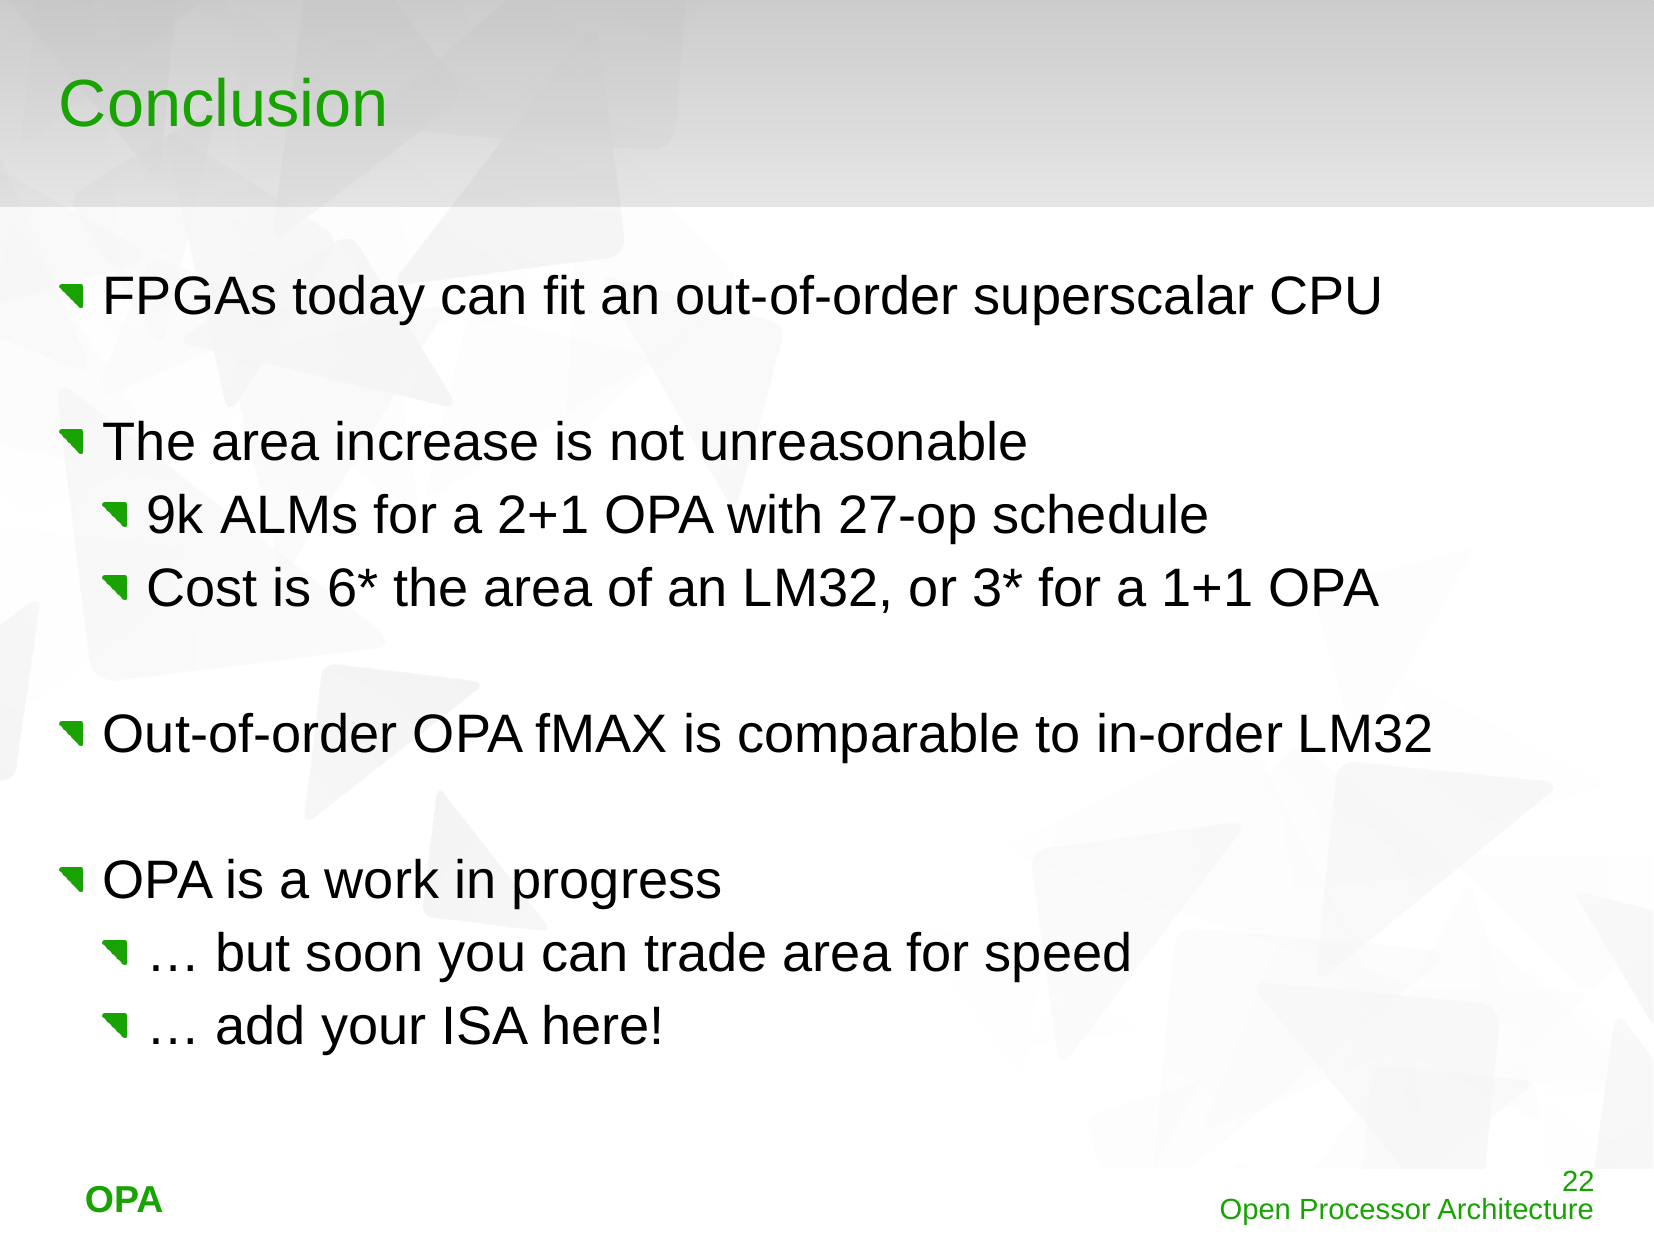

# Conclusion
FPGAs today can fit an out-of-order superscalar CPU
The area increase is not unreasonable
9k	ALMs for a 2+1 OPA with 27-op schedule
Cost is 6* the area of an LM32, or 3* for a 1+1 OPA
Out-of-order OPA fMAX is comparable to in-order LM32
OPA is a work in progress
… but soon you can trade area for speed
… add your ISA here!
22
Open Processor Architecture